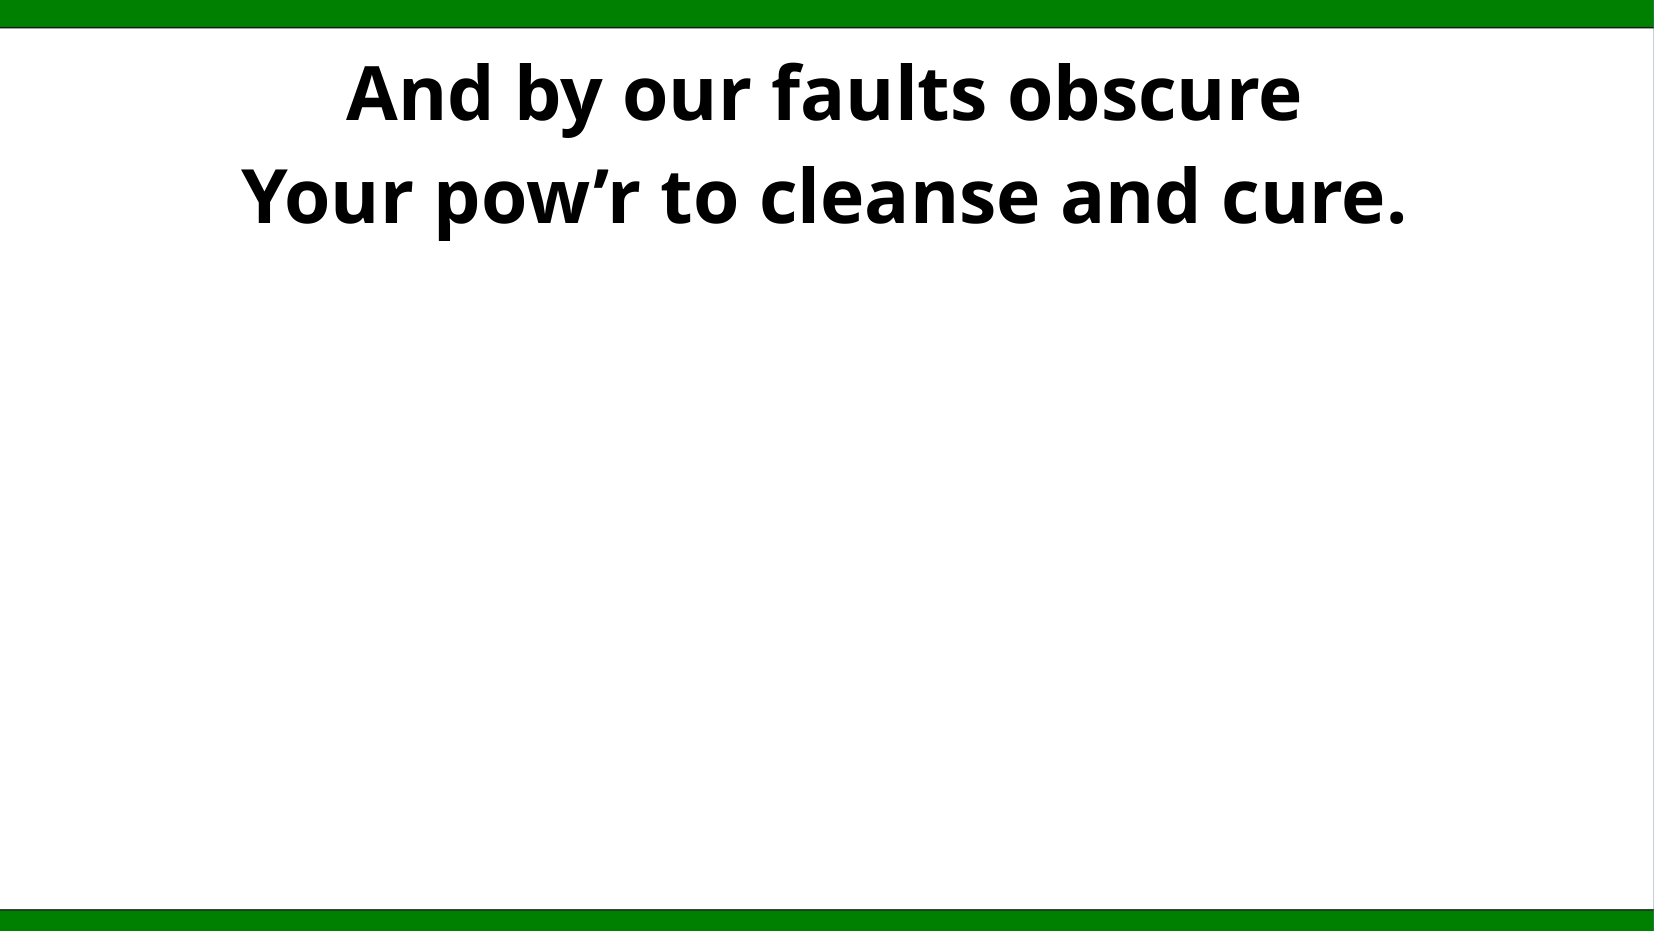

And by our faults obscure
Your pow’r to cleanse and cure.